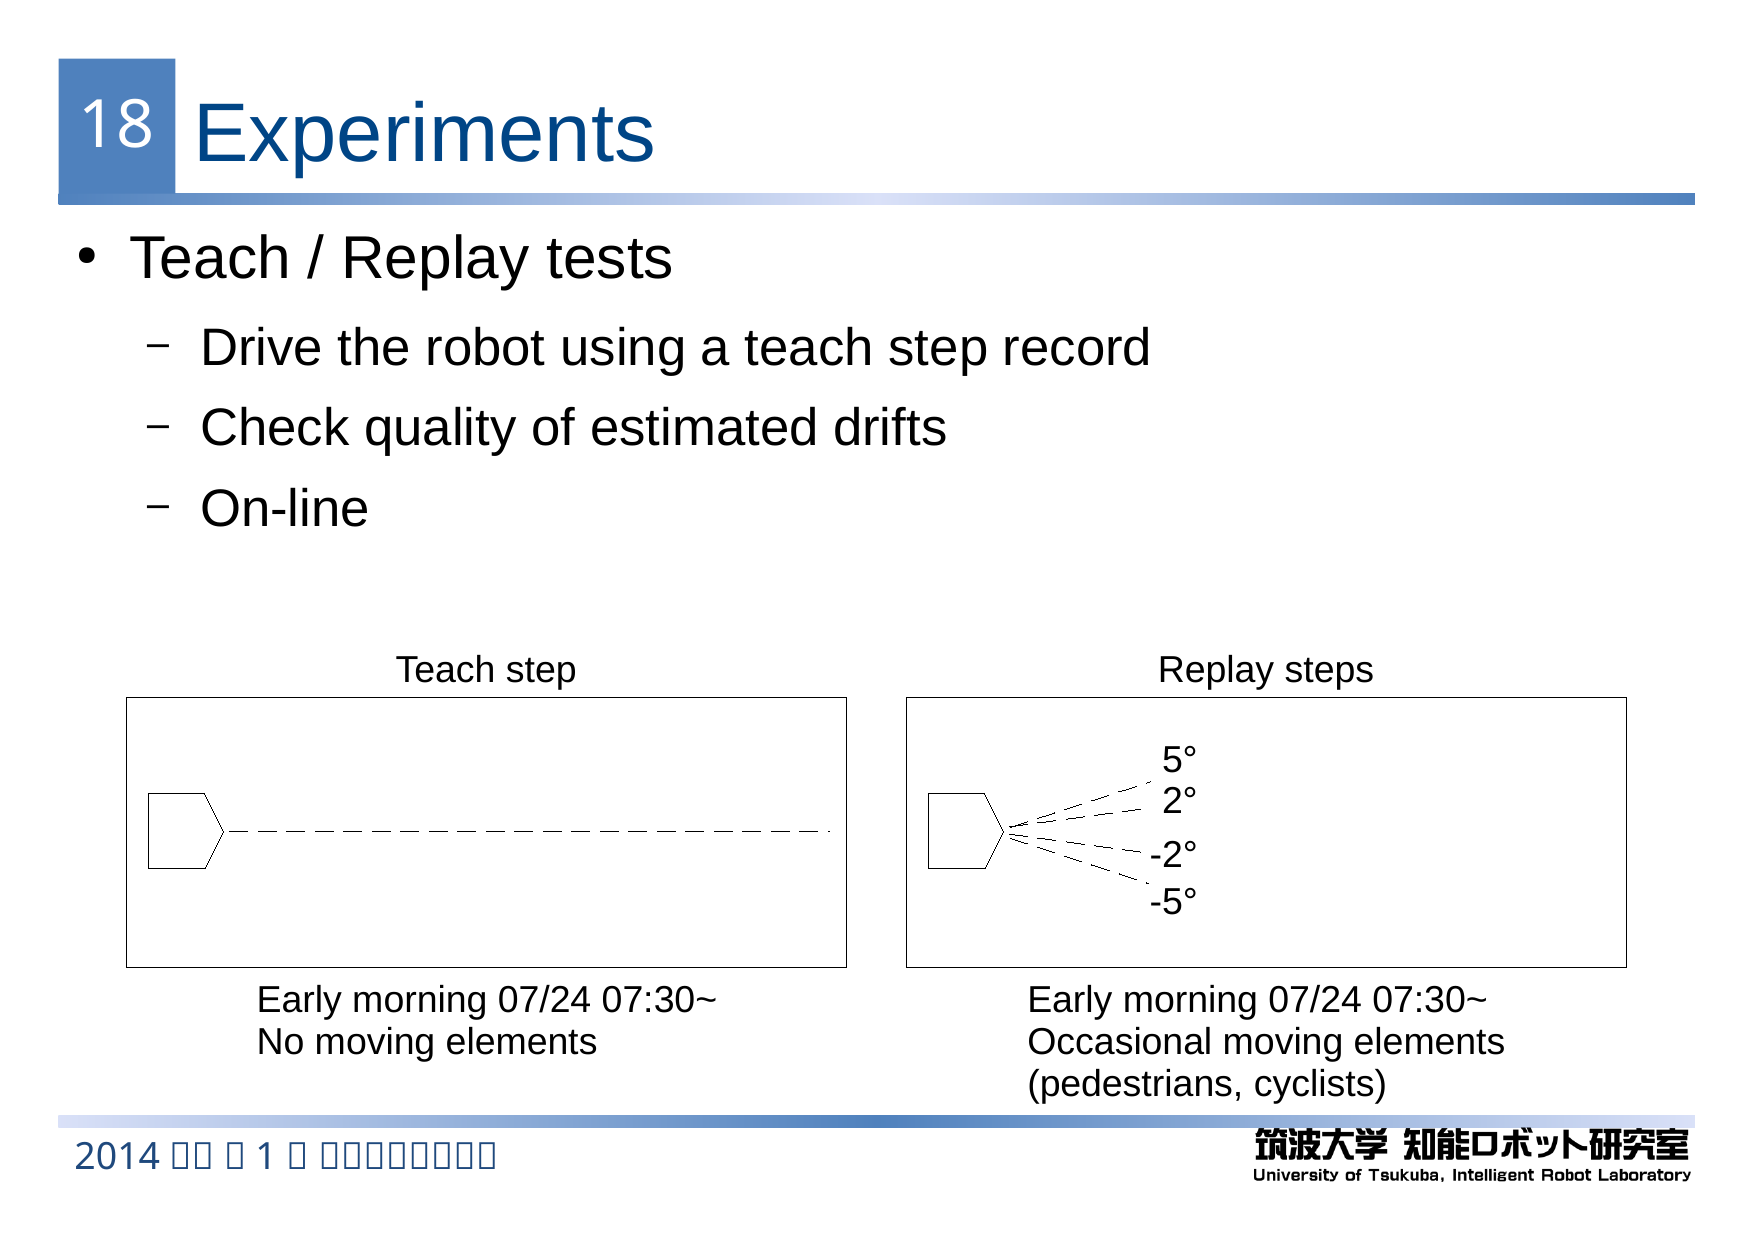

# Experiments
Teach / Replay tests
Drive the robot using a teach step record
Check quality of estimated drifts
On-line
Teach step
Replay steps
5°
2°
-2°
-5°
Early morning 07/24 07:30~
No moving elements
Early morning 07/24 07:30~
Occasional moving elements
(pedestrians, cyclists)